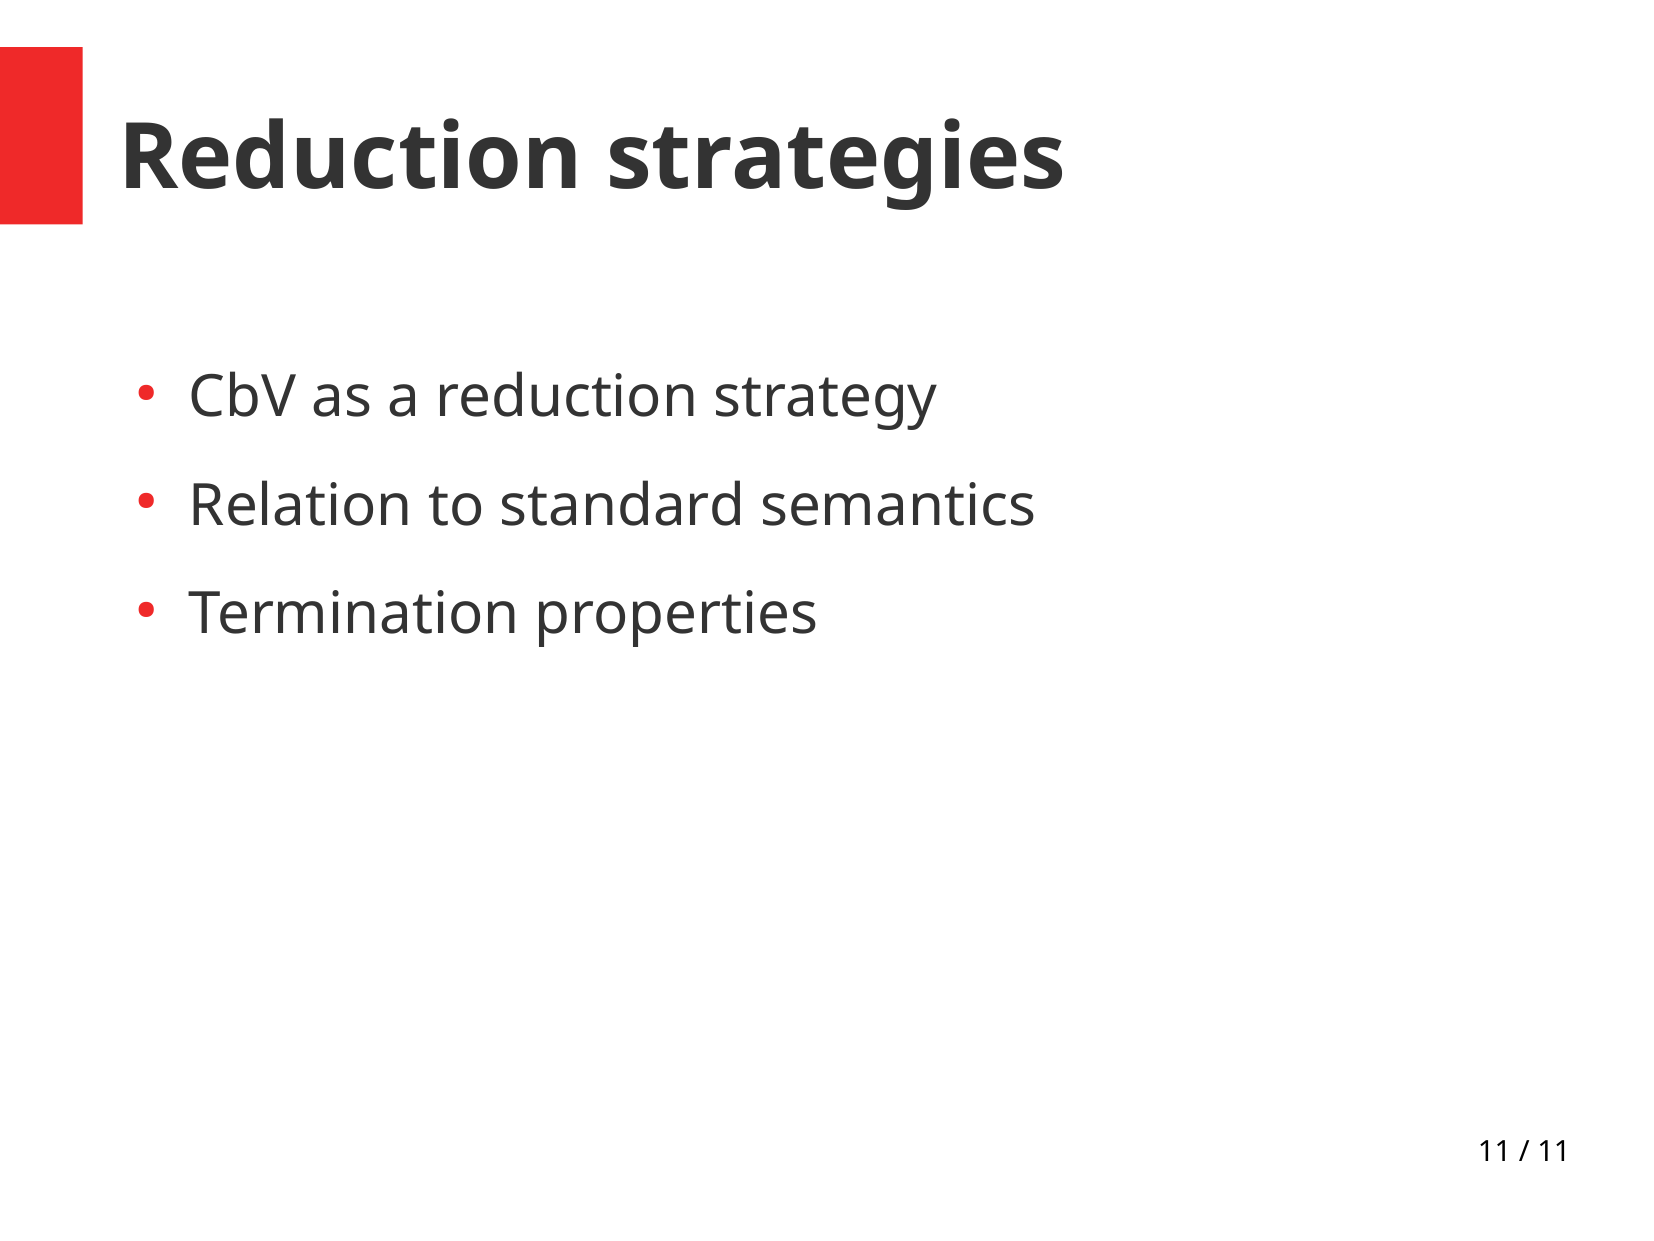

# Reduction strategies
CbV as a reduction strategy
Relation to standard semantics
Termination properties
11